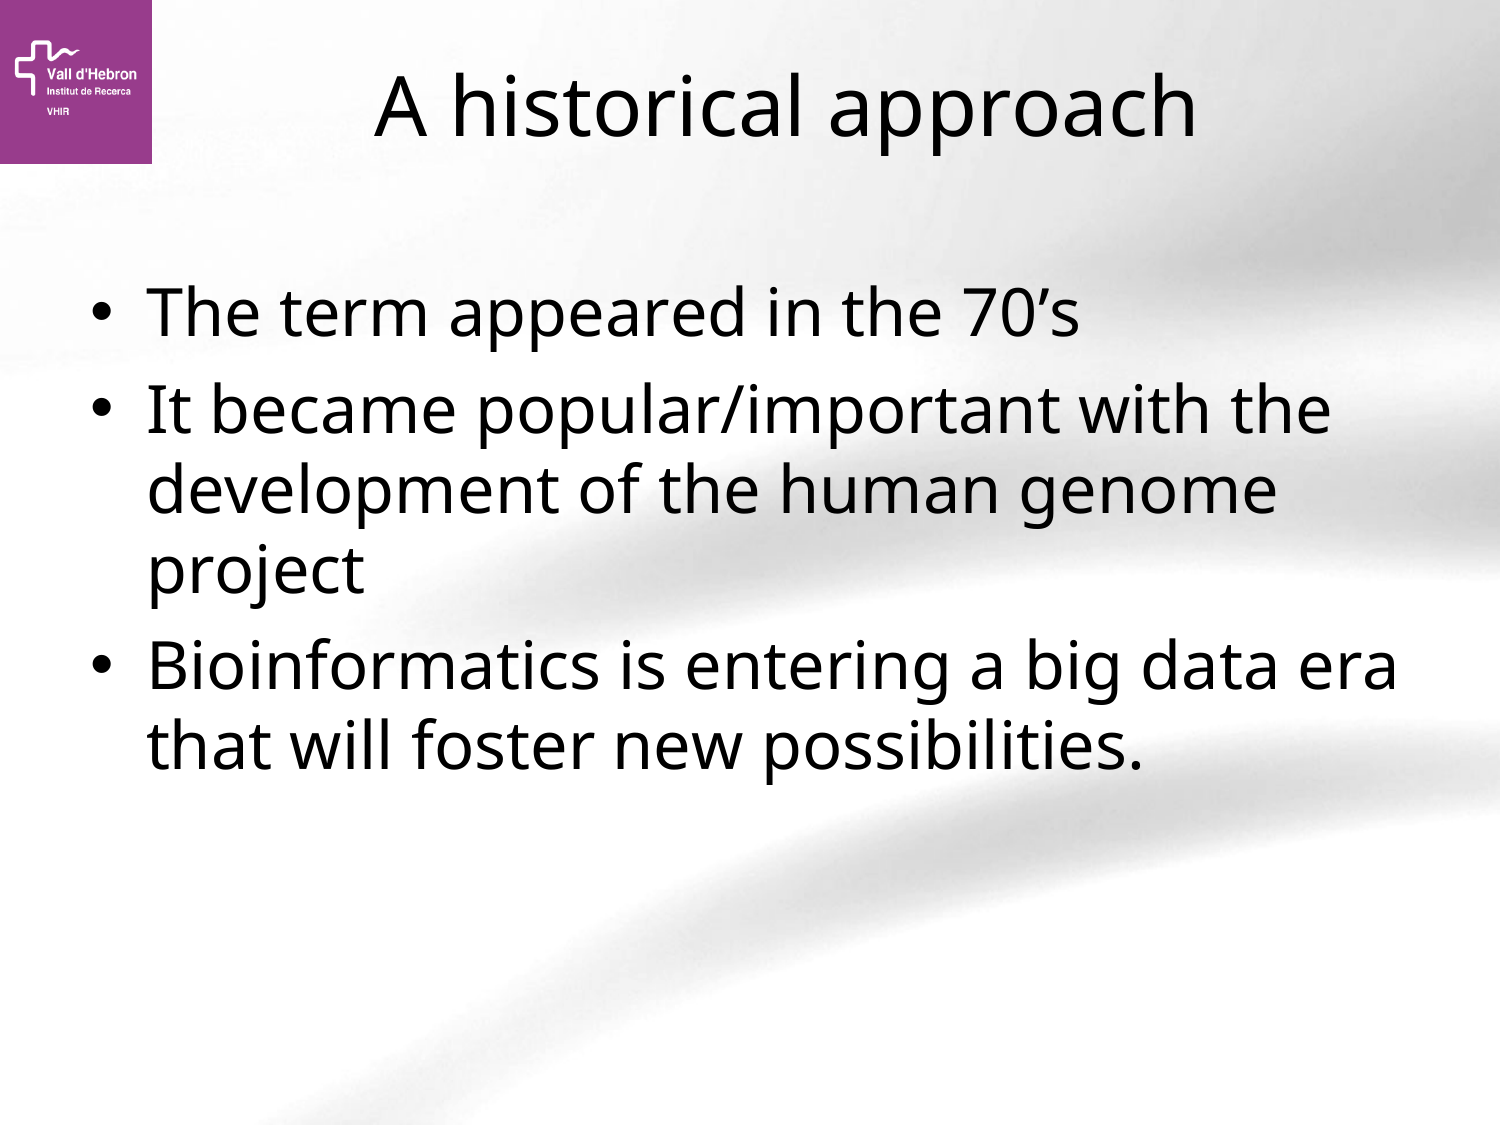

A historical approach
The term appeared in the 70’s
It became popular/important with the development of the human genome project
Bioinformatics is entering a big data era that will foster new possibilities.